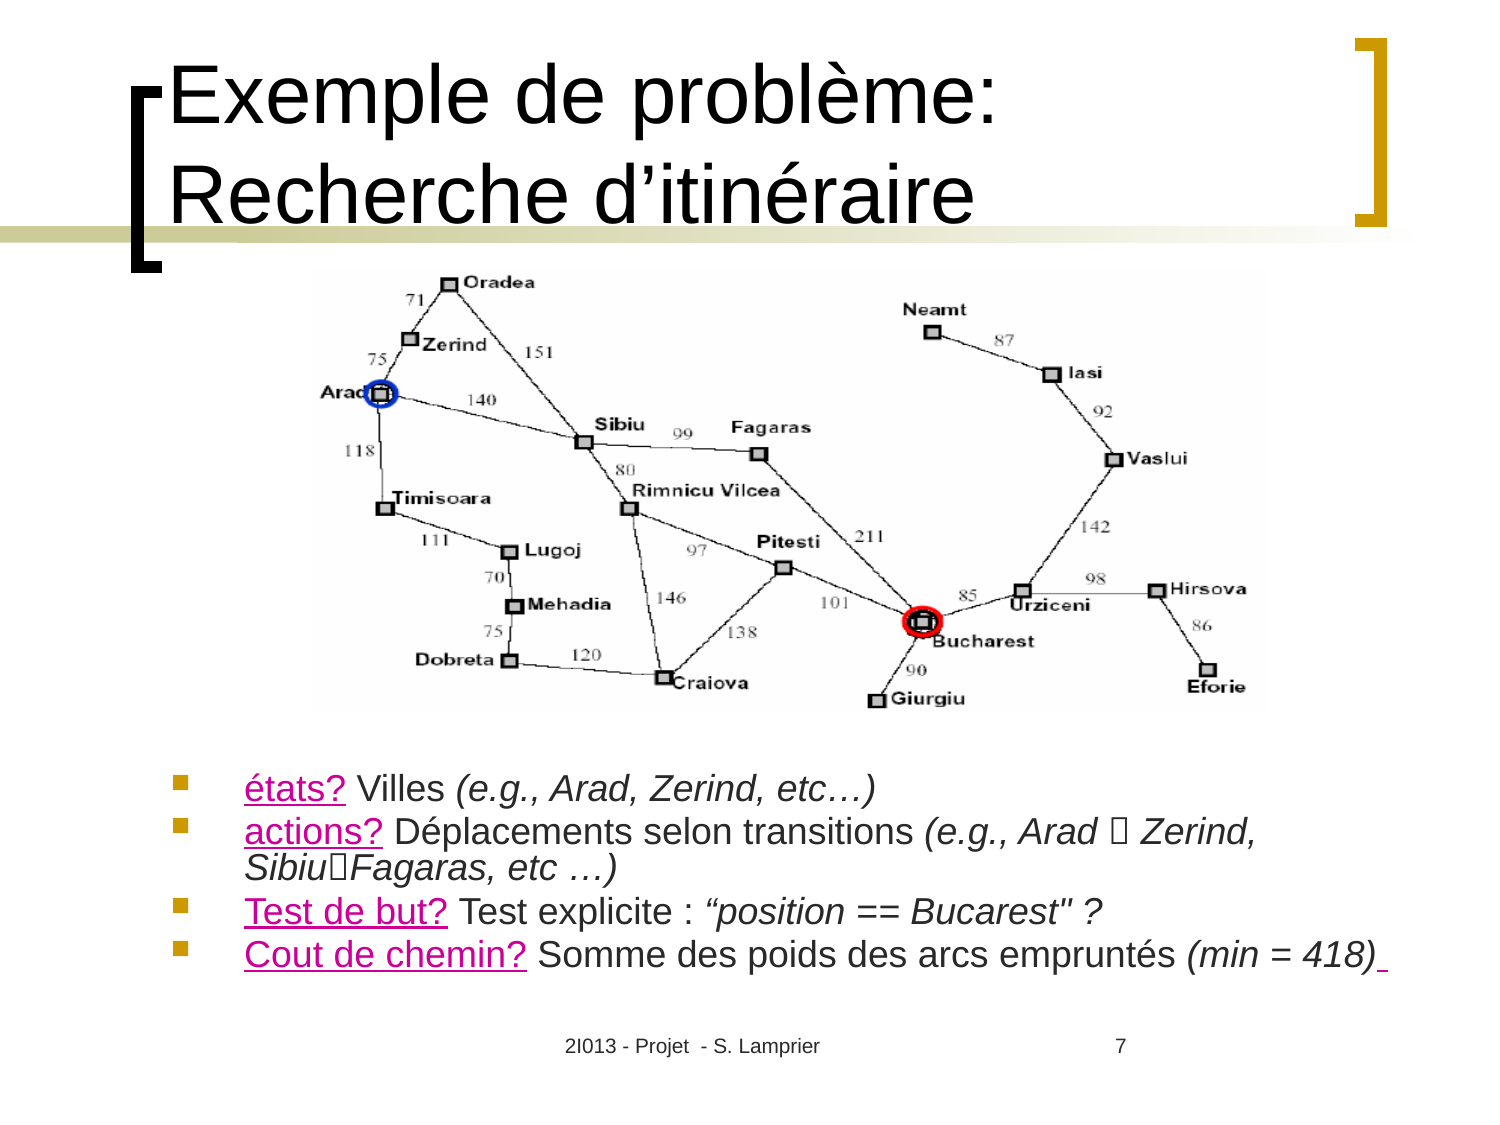

# Exemple de problème: Recherche d’itinéraire
états? Villes (e.g., Arad, Zerind, etc…)
actions? Déplacements selon transitions (e.g., Arad  Zerind, SibiuFagaras, etc …)
Test de but? Test explicite : “position == Bucarest" ?
Cout de chemin? Somme des poids des arcs empruntés (min = 418)
2I013 - Projet - S. Lamprier